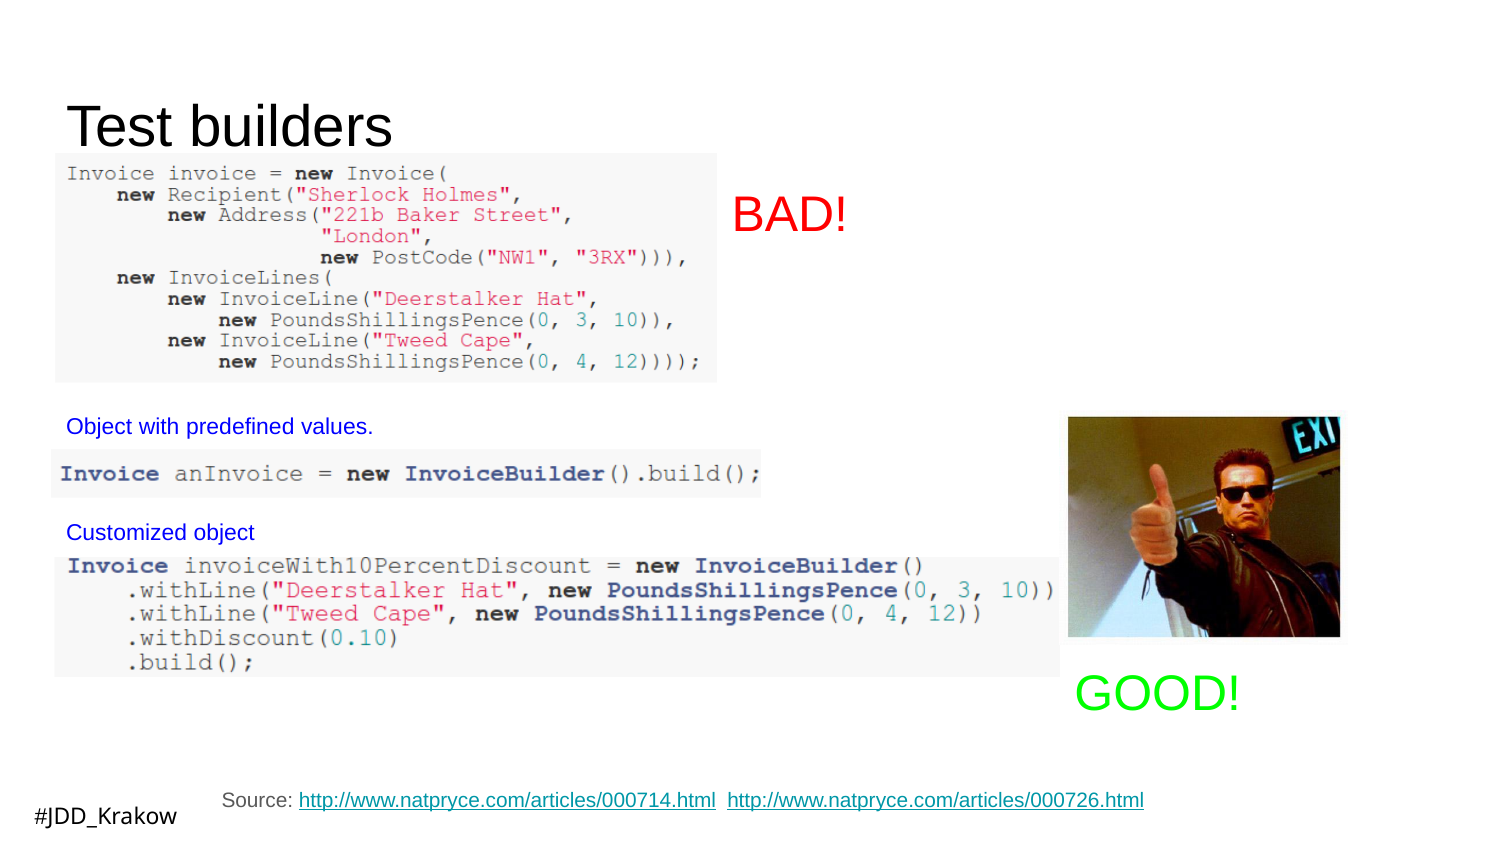

Test builders
BAD!
#
Object with predefined values.
Customized object
GOOD!
Source: http://www.natpryce.com/articles/000714.html http://www.natpryce.com/articles/000726.html
 #JDD_Krakow